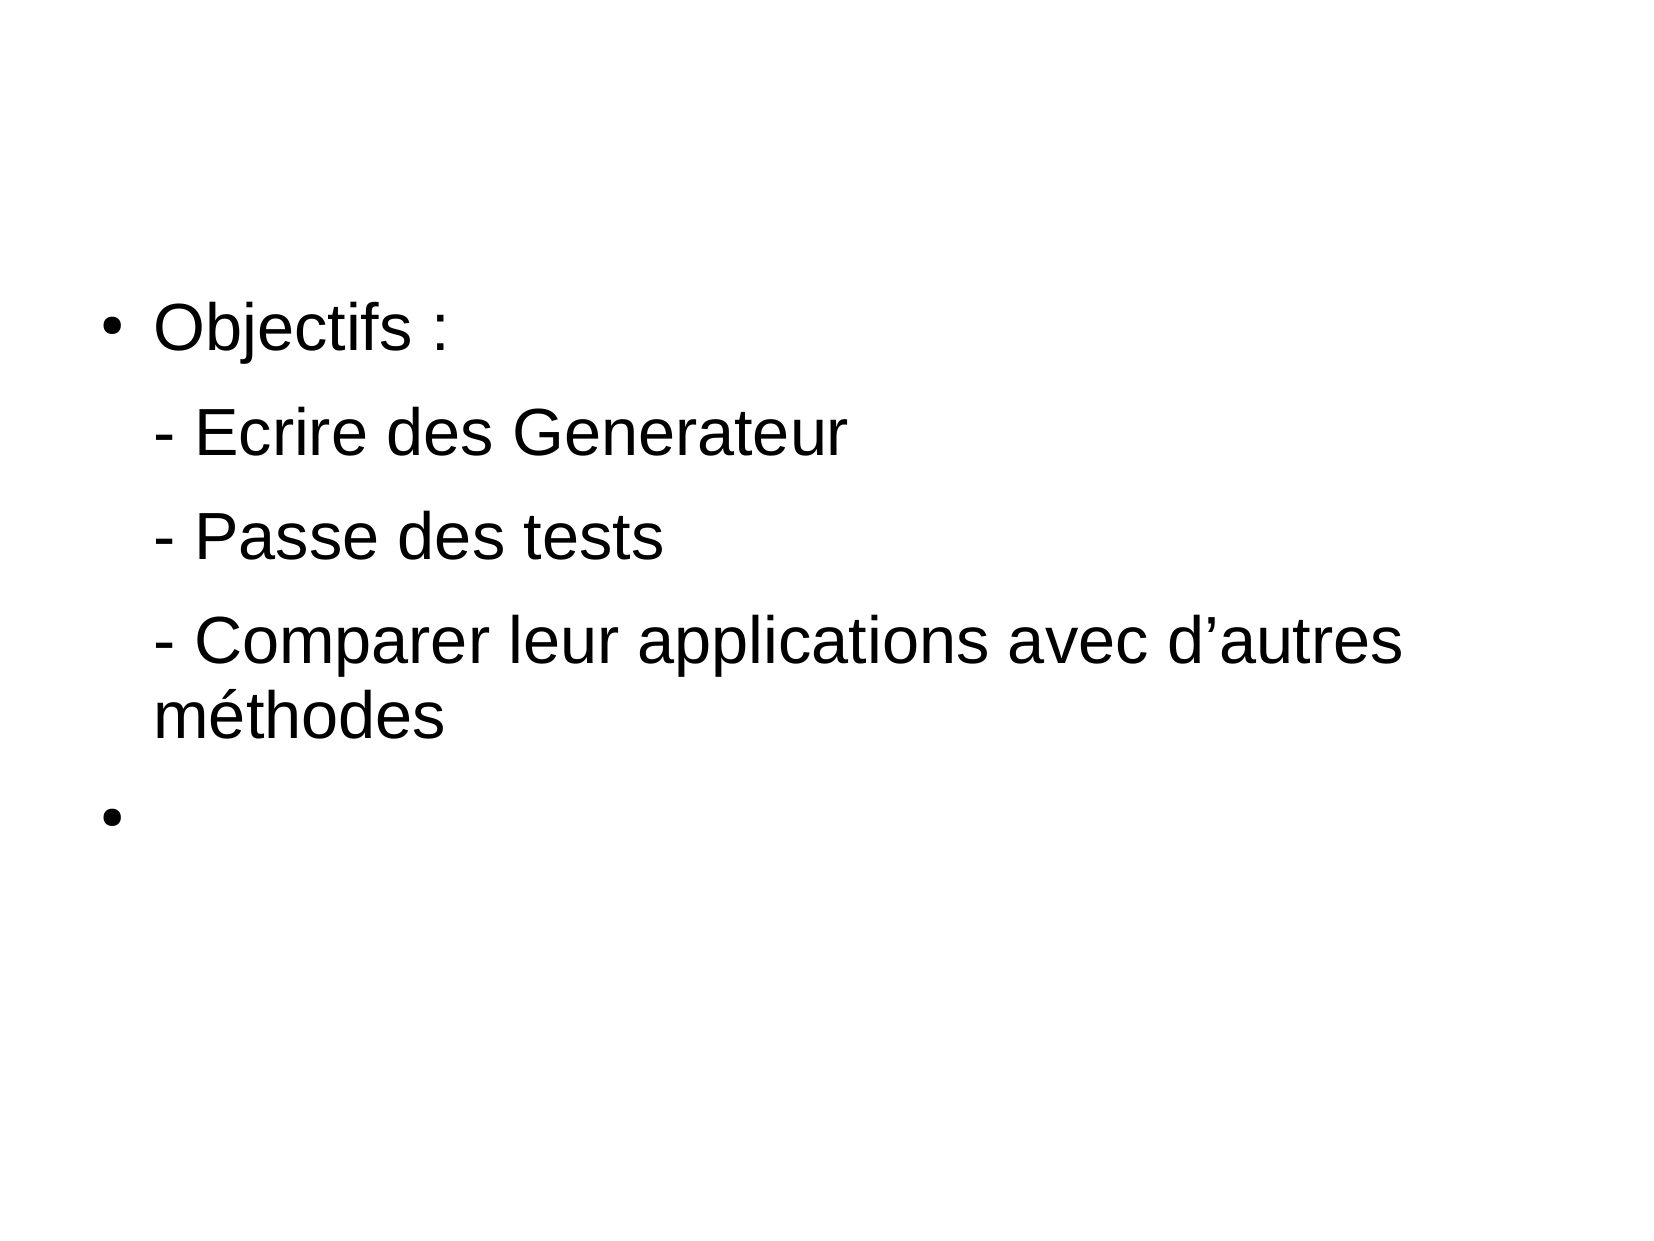

#
Objectifs :
- Ecrire des Generateur
- Passe des tests
- Comparer leur applications avec d’autres méthodes